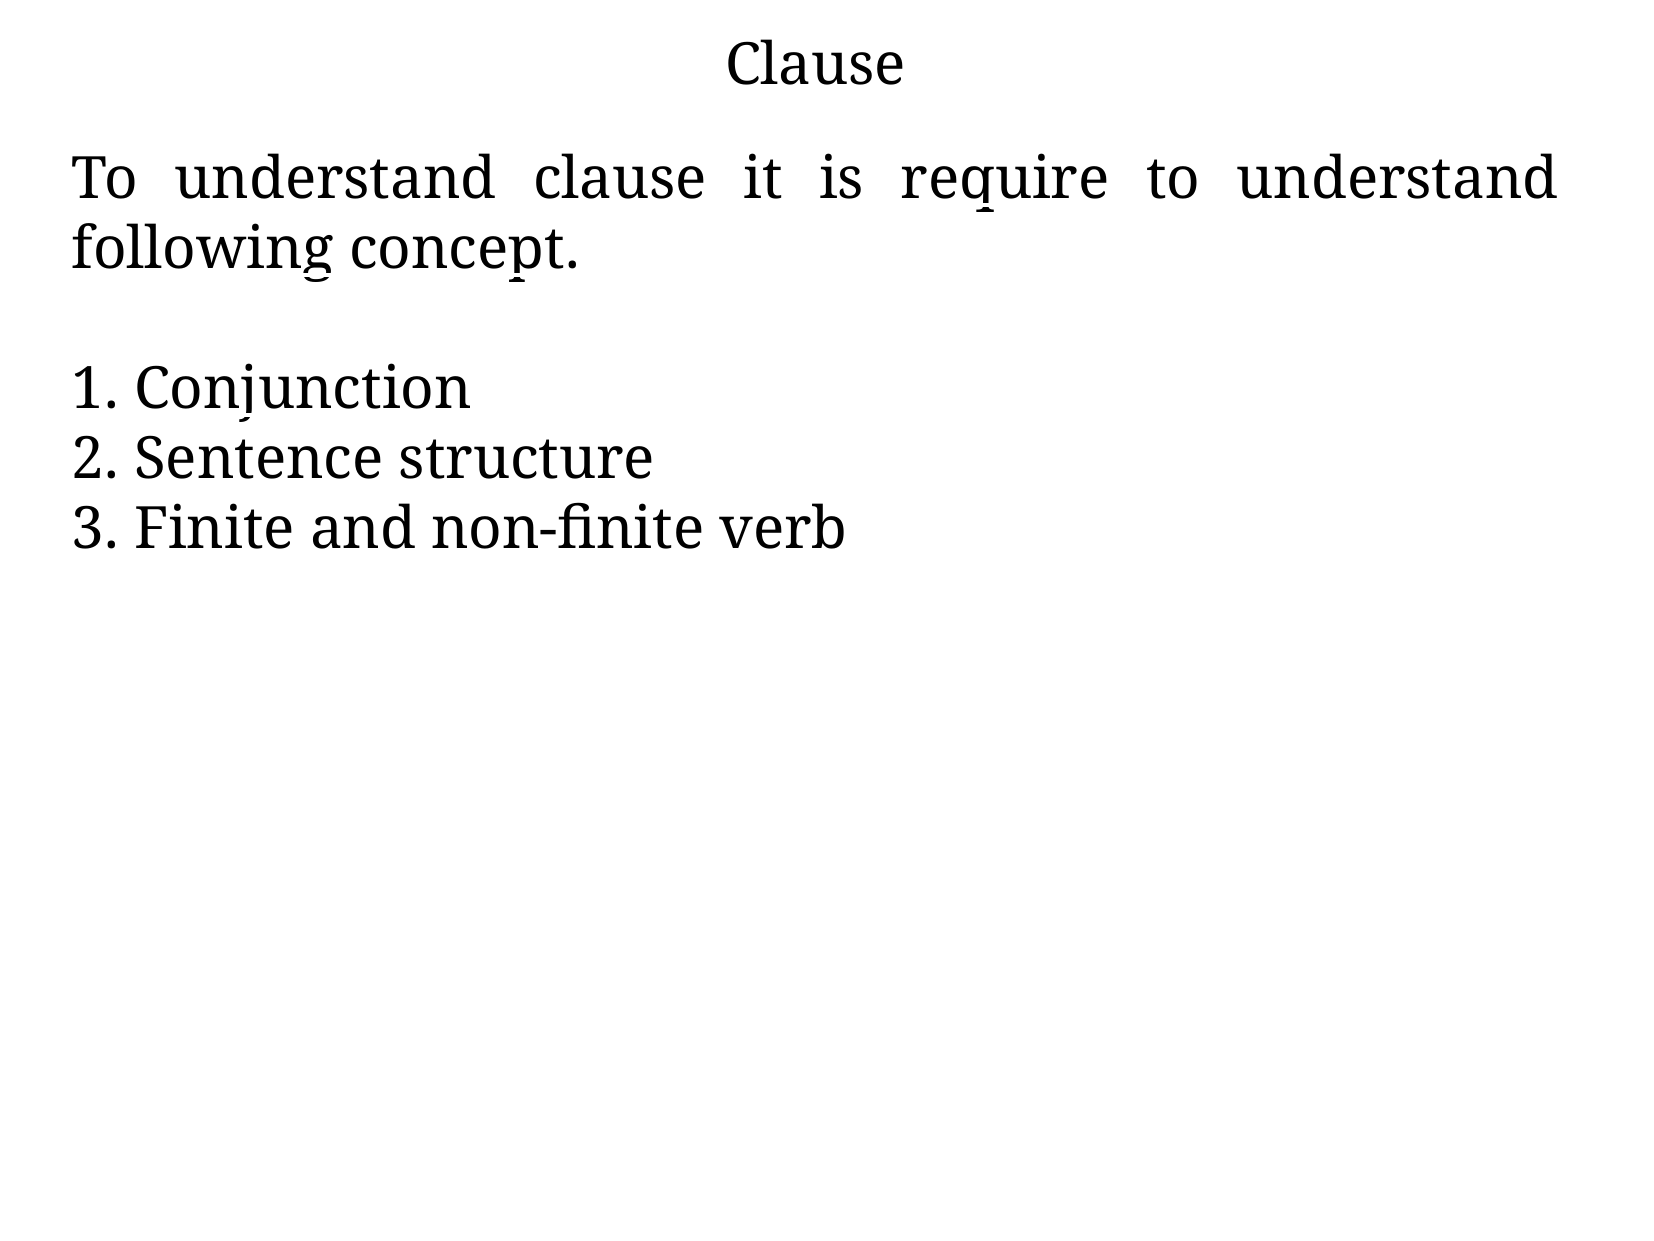

Clause
To understand clause it is require to understand following concept.
1. Conjunction
2. Sentence structure
3. Finite and non-finite verb